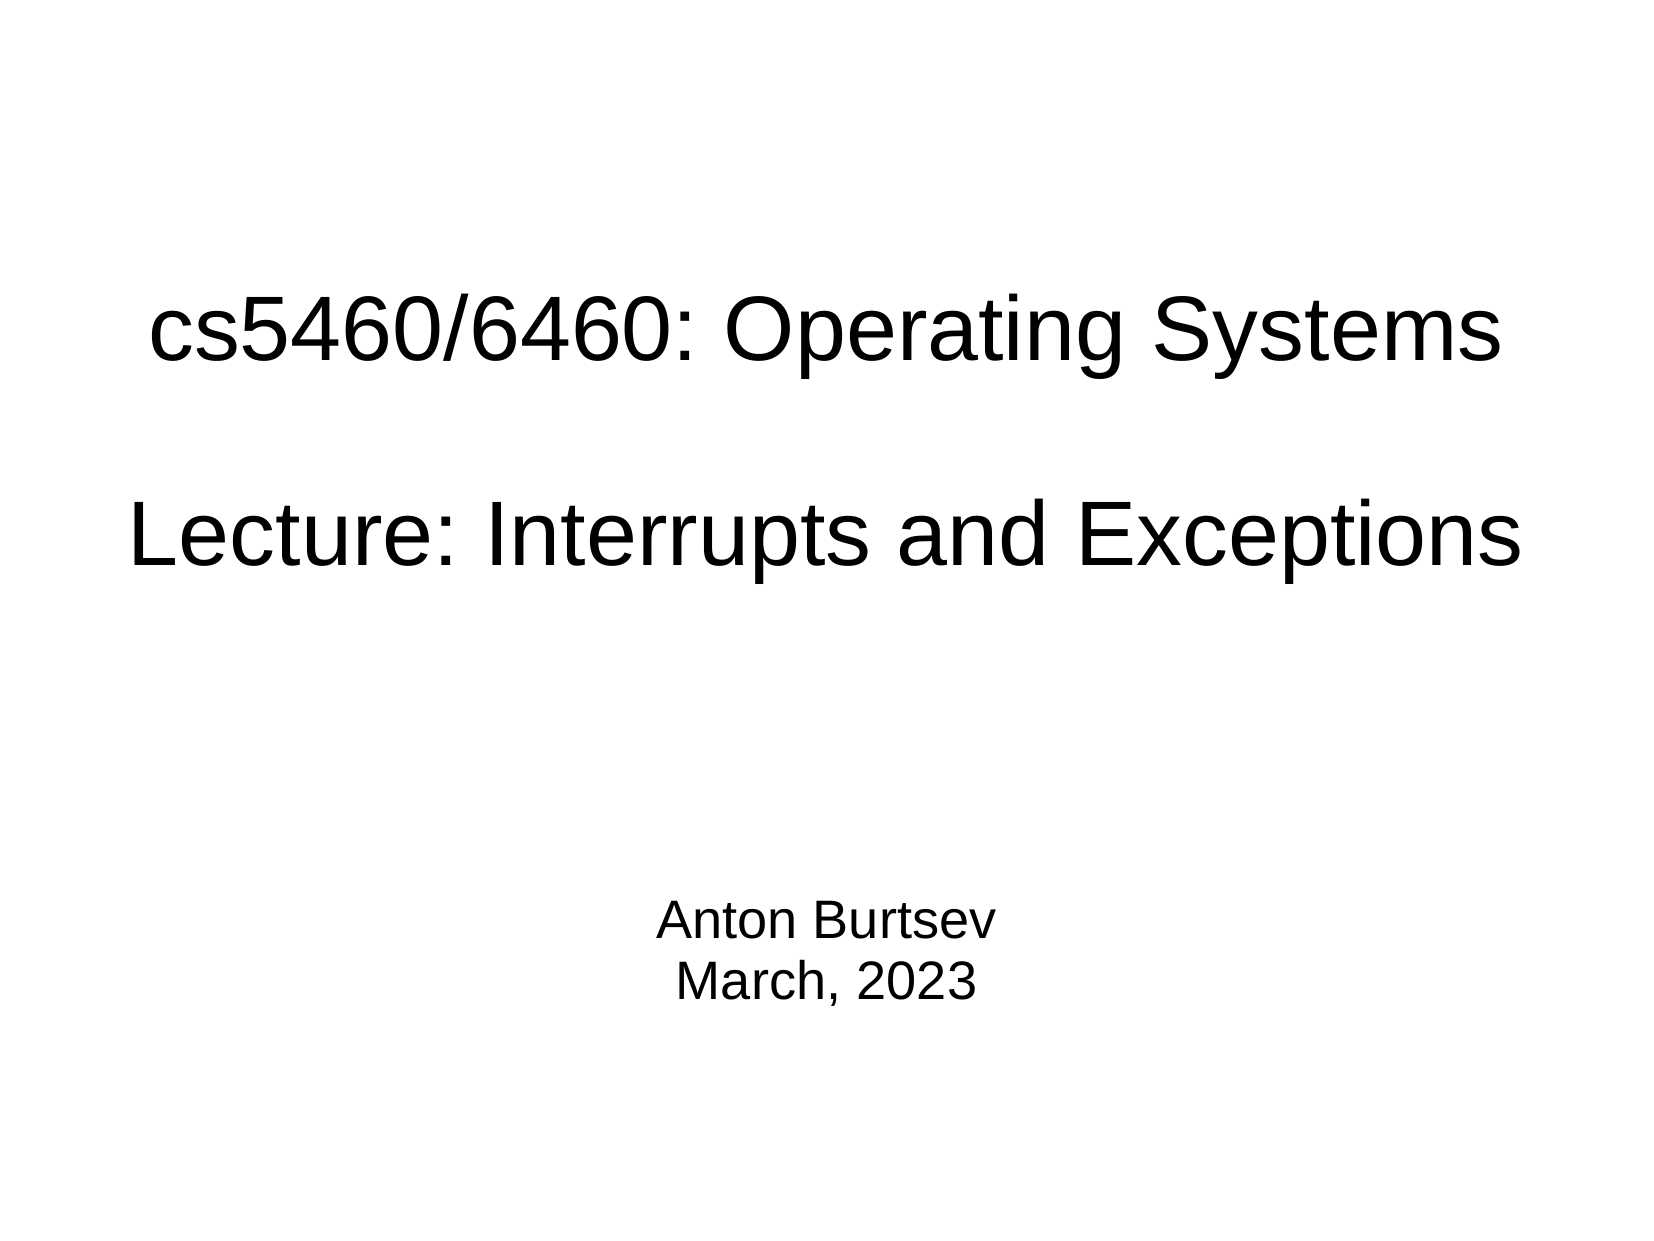

# cs5460/6460: Operating Systems Lecture: Interrupts and Exceptions
Anton Burtsev
March, 2023